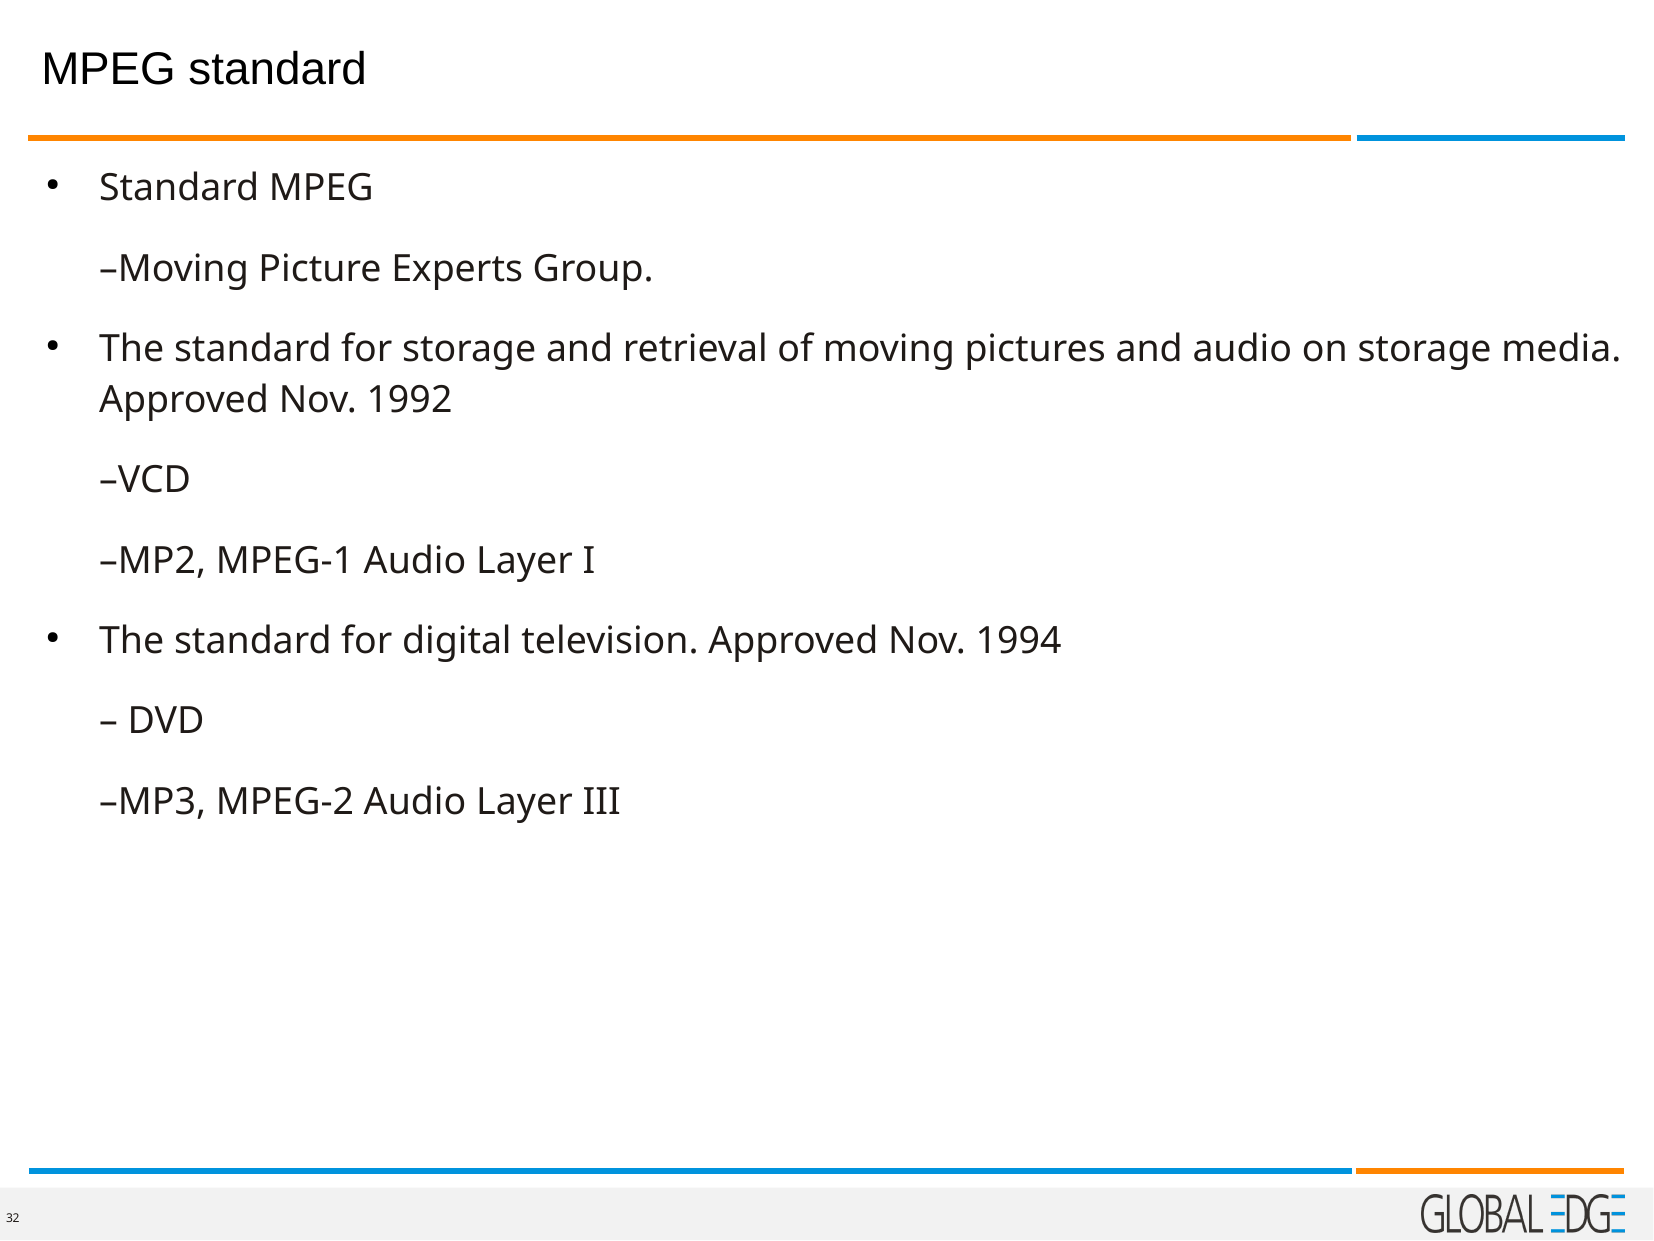

# MPEG standard
Standard MPEG
–Moving Picture Experts Group.
The standard for storage and retrieval of moving pictures and audio on storage media. Approved Nov. 1992
–VCD
–MP2, MPEG-1 Audio Layer I
The standard for digital television. Approved Nov. 1994
– DVD
–MP3, MPEG-2 Audio Layer III